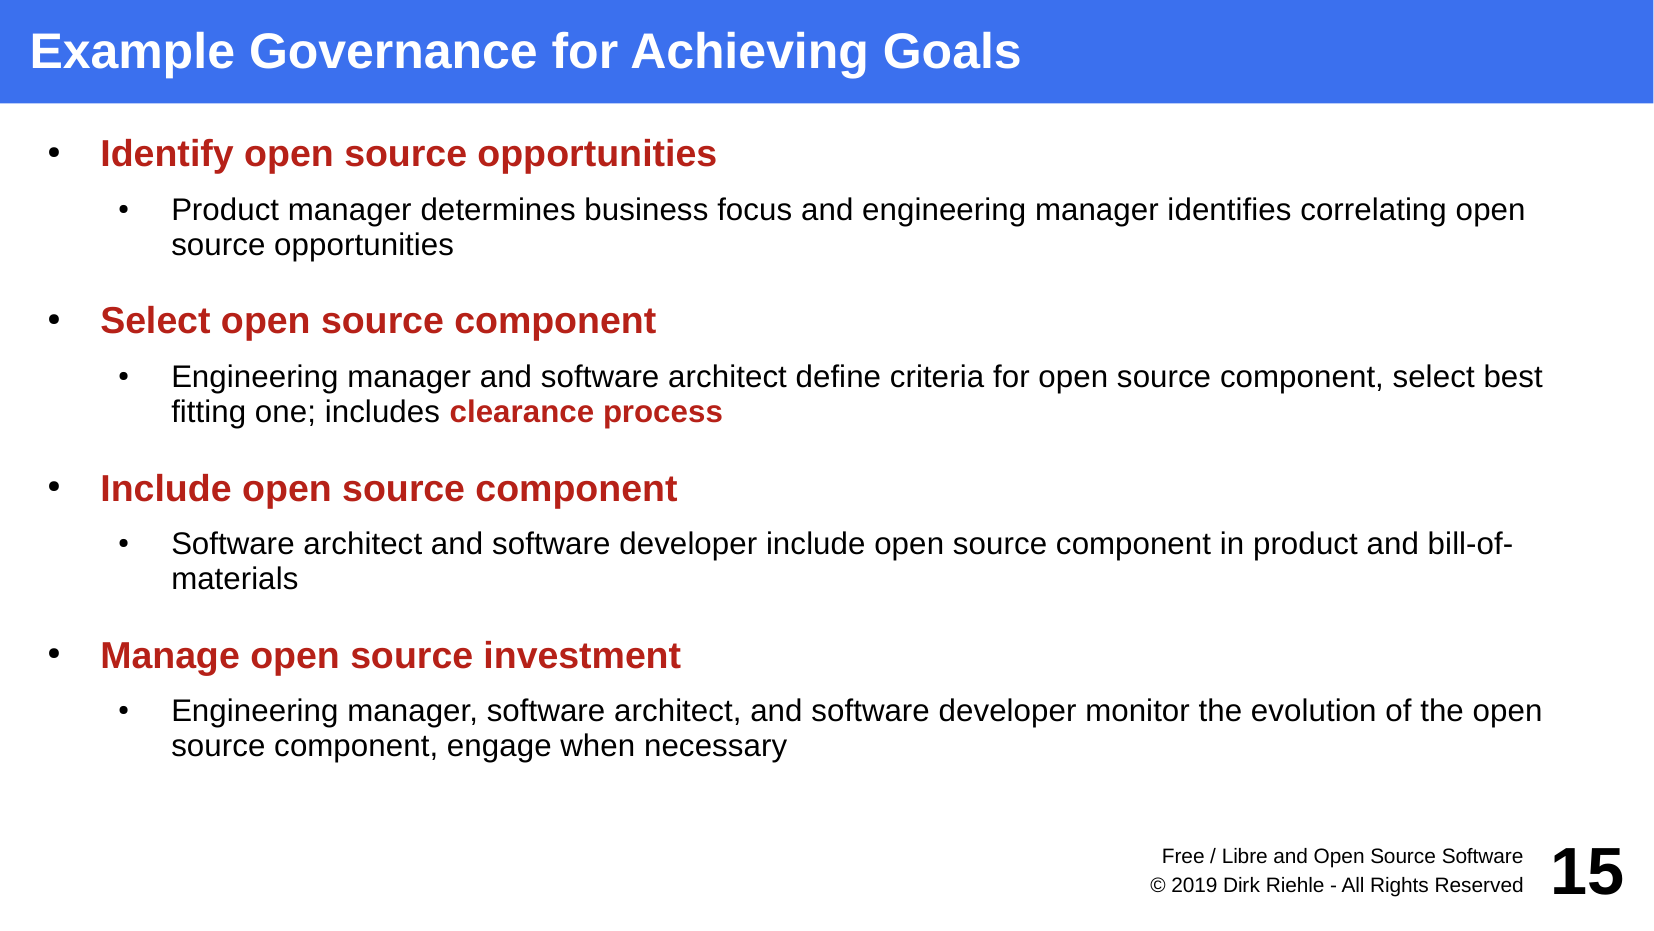

# Example Governance for Achieving Goals
Identify open source opportunities
Product manager determines business focus and engineering manager identifies correlating open source opportunities
Select open source component
Engineering manager and software architect define criteria for open source component, select best fitting one; includes clearance process
Include open source component
Software architect and software developer include open source component in product and bill-of-materials
Manage open source investment
Engineering manager, software architect, and software developer monitor the evolution of the open source component, engage when necessary
Free / Libre and Open Source Software
15
© 2019 Dirk Riehle - All Rights Reserved